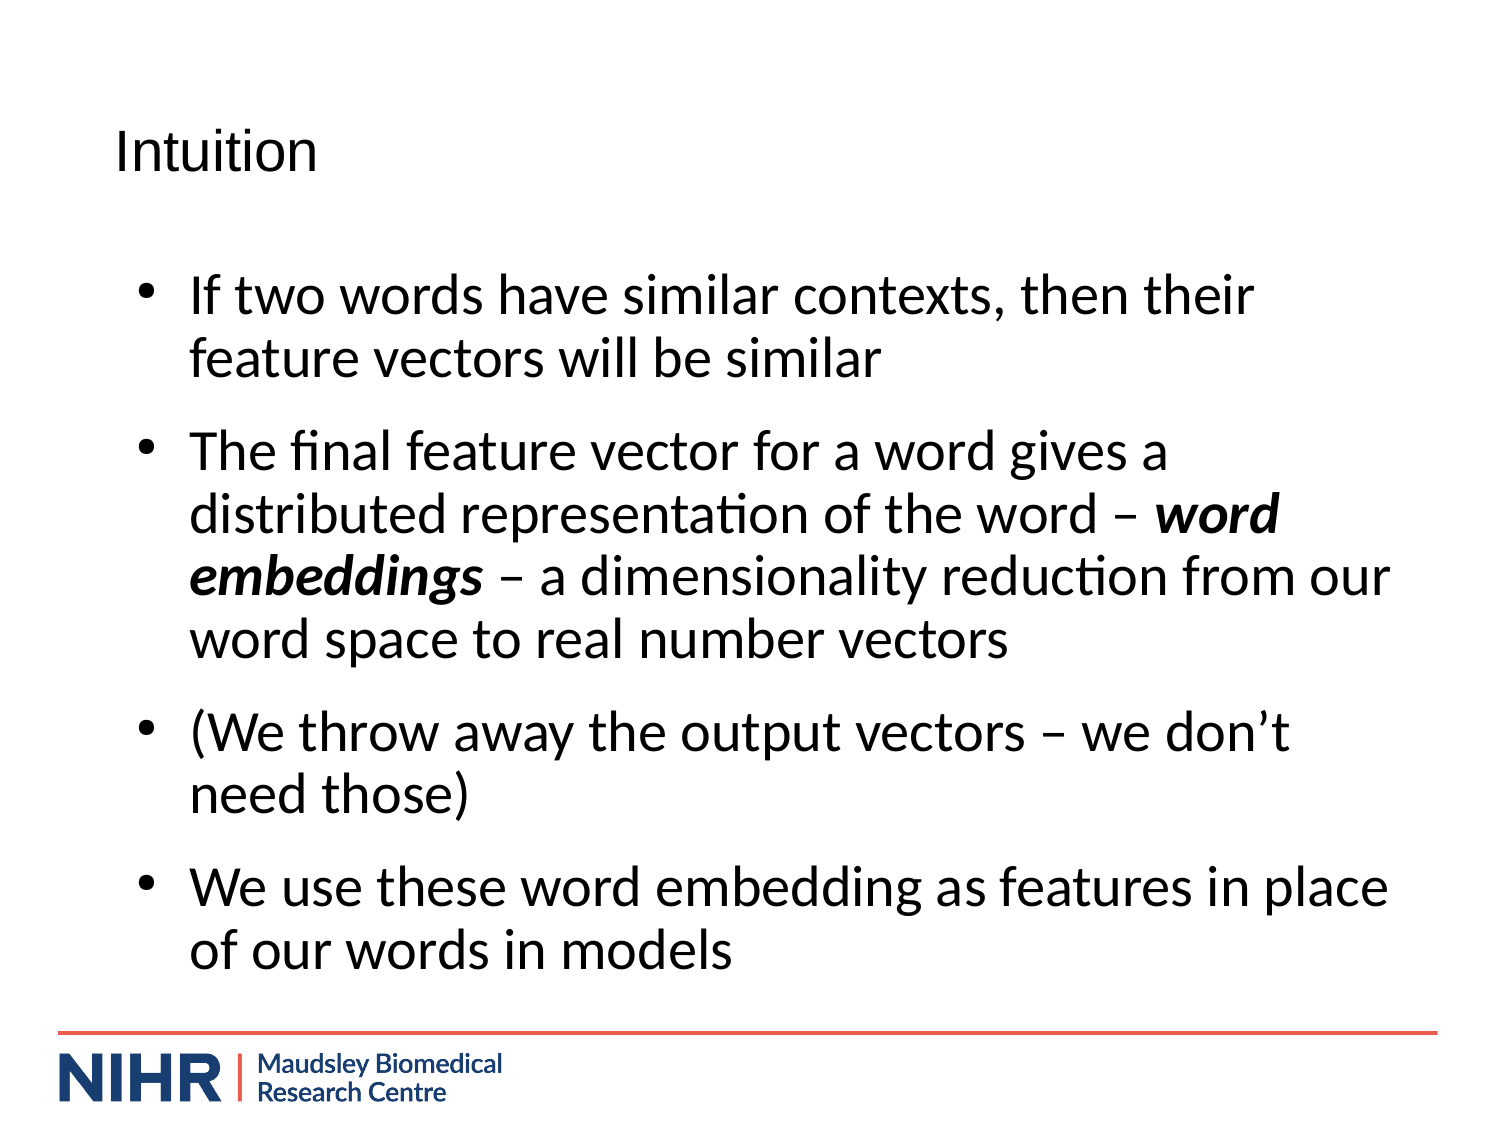

Intuition
# If two words have similar contexts, then their feature vectors will be similar
The final feature vector for a word gives a distributed representation of the word – word embeddings – a dimensionality reduction from our word space to real number vectors
(We throw away the output vectors – we don’t need those)
We use these word embedding as features in place of our words in models